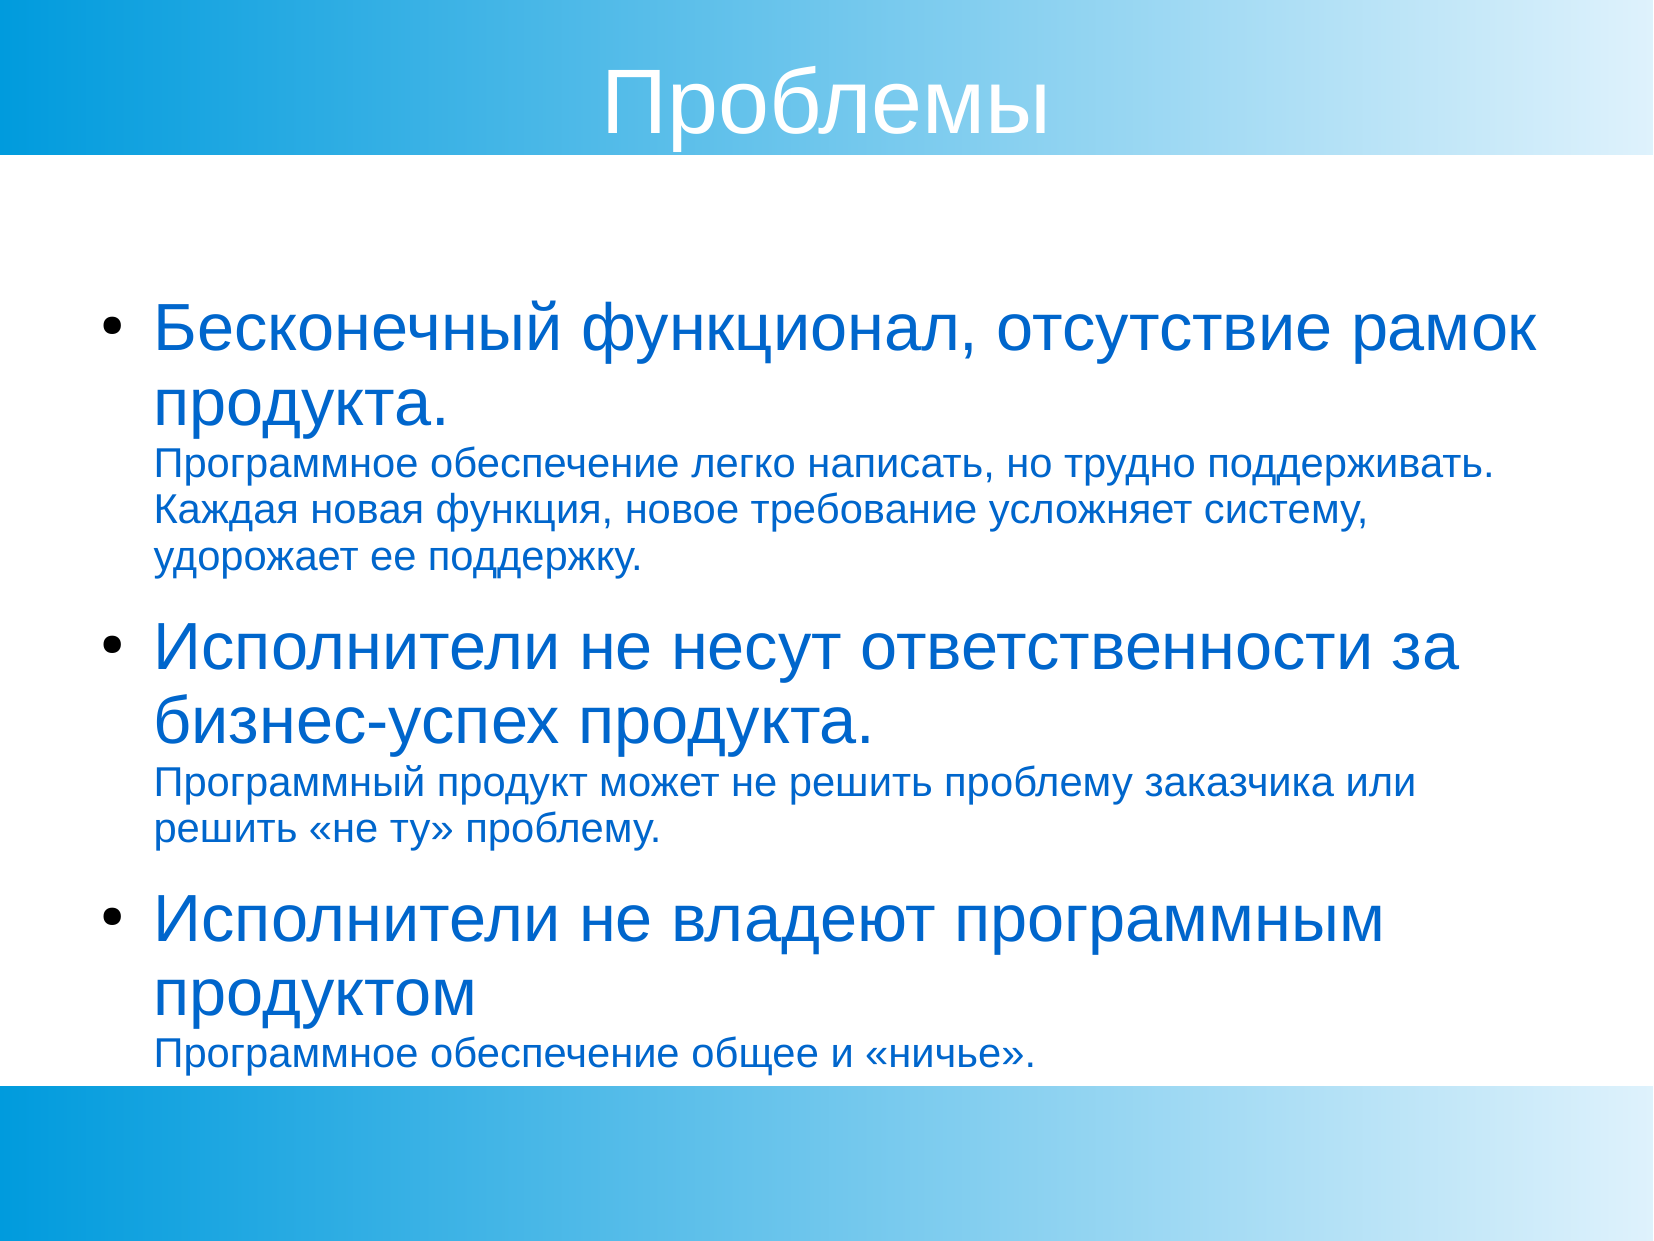

# Проблемы
Бесконечный функционал, отсутствие рамок продукта.
Программное обеспечение легко написать, но трудно поддерживать. Каждая новая функция, новое требование усложняет систему, удорожает ее поддержку.
Исполнители не несут ответственности за бизнес-успех продукта.
Программный продукт может не решить проблему заказчика или решить «не ту» проблему.
Исполнители не владеют программным продуктом
Программное обеспечение общее и «ничье».